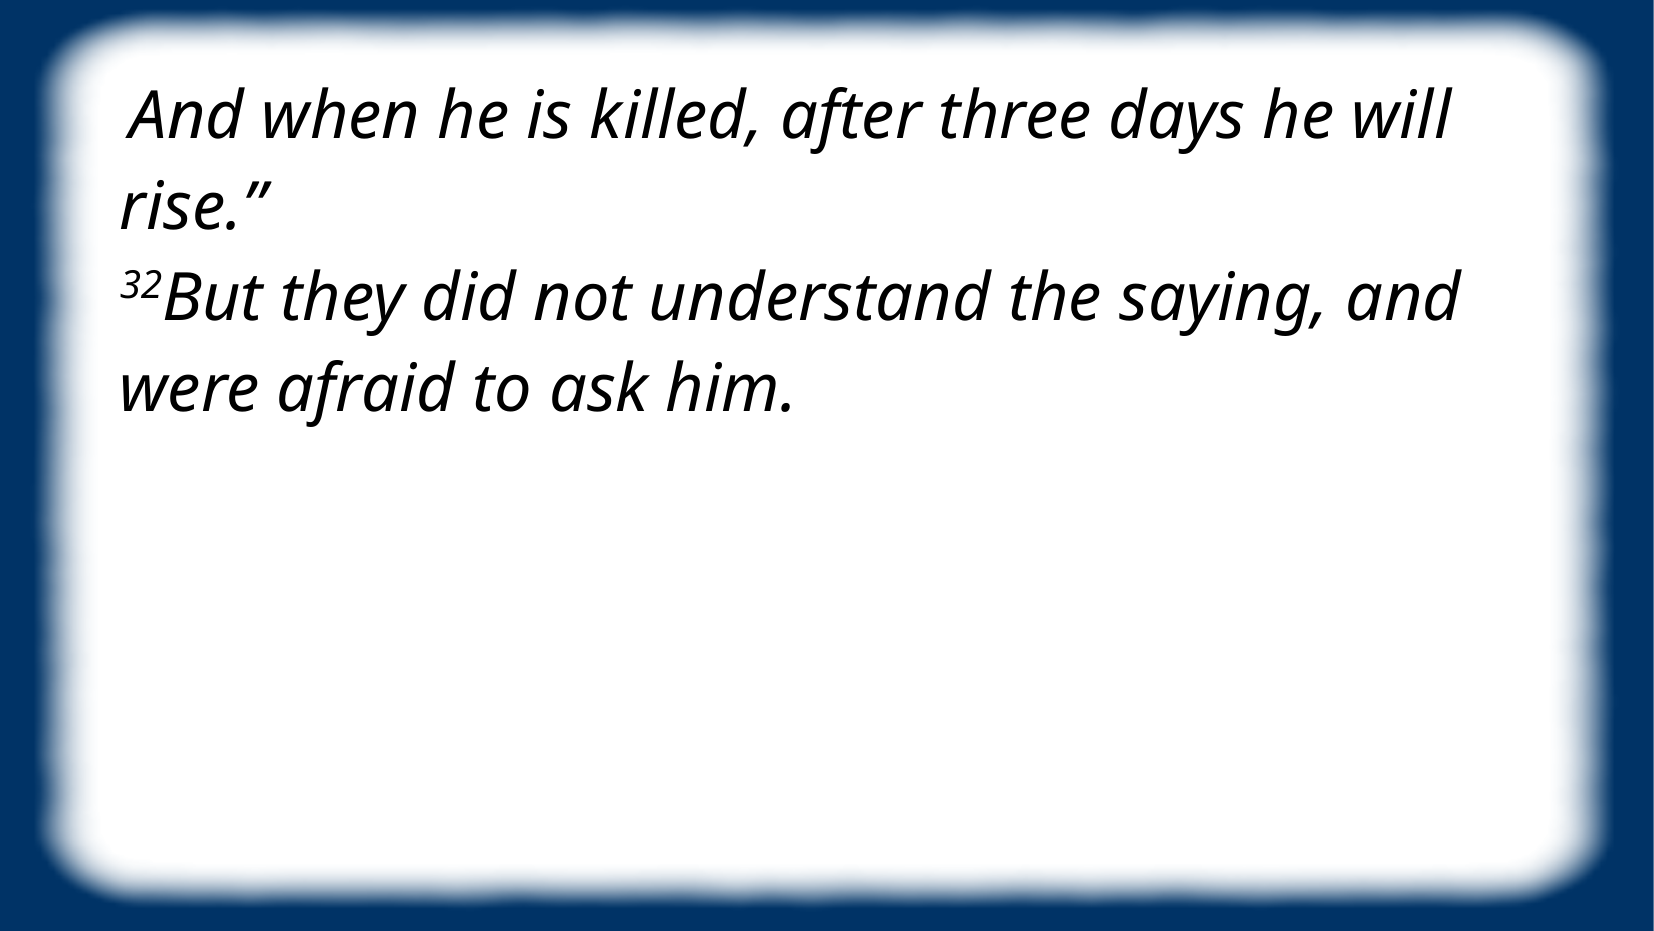

And when he is killed, after three days he will rise.”
32But they did not understand the saying, and were afraid to ask him.